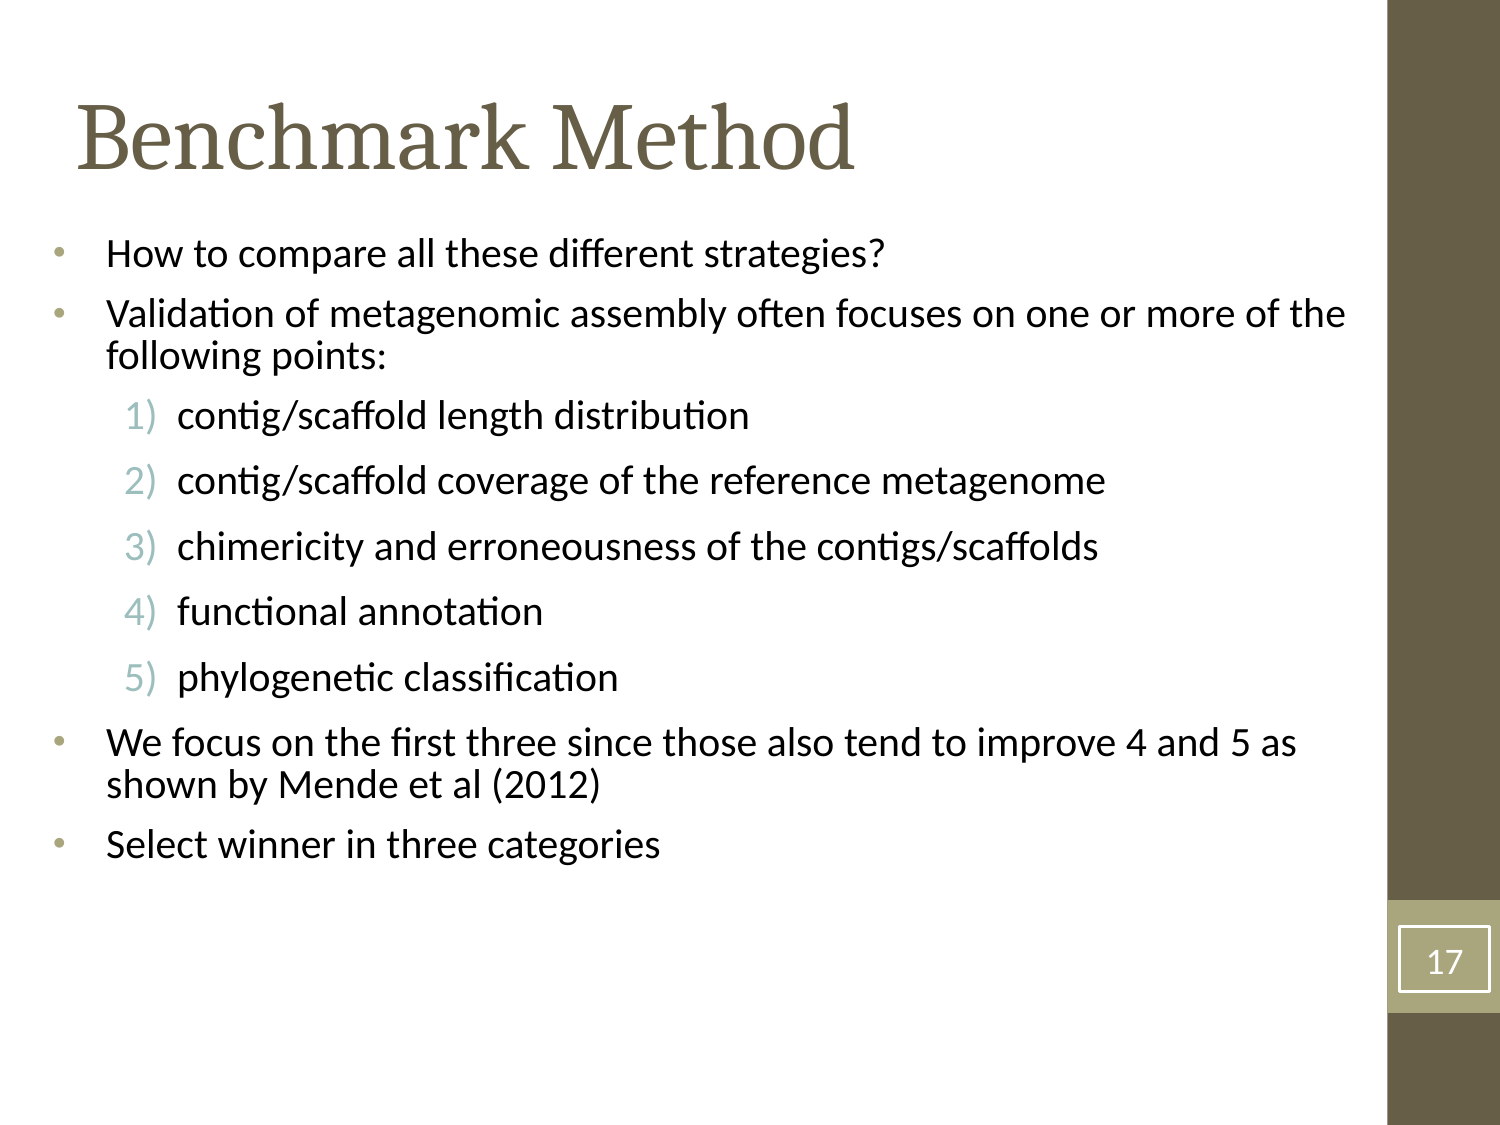

# Benchmark Method
How to compare all these different strategies?
Validation of metagenomic assembly often focuses on one or more of the following points:
contig/scaﬀold length distribution
contig/scaﬀold coverage of the reference metagenome
chimericity and erroneousness of the contigs/scaﬀolds
functional annotation
phylogenetic classiﬁcation
We focus on the first three since those also tend to improve 4 and 5 as shown by Mende et al (2012)
Select winner in three categories
17